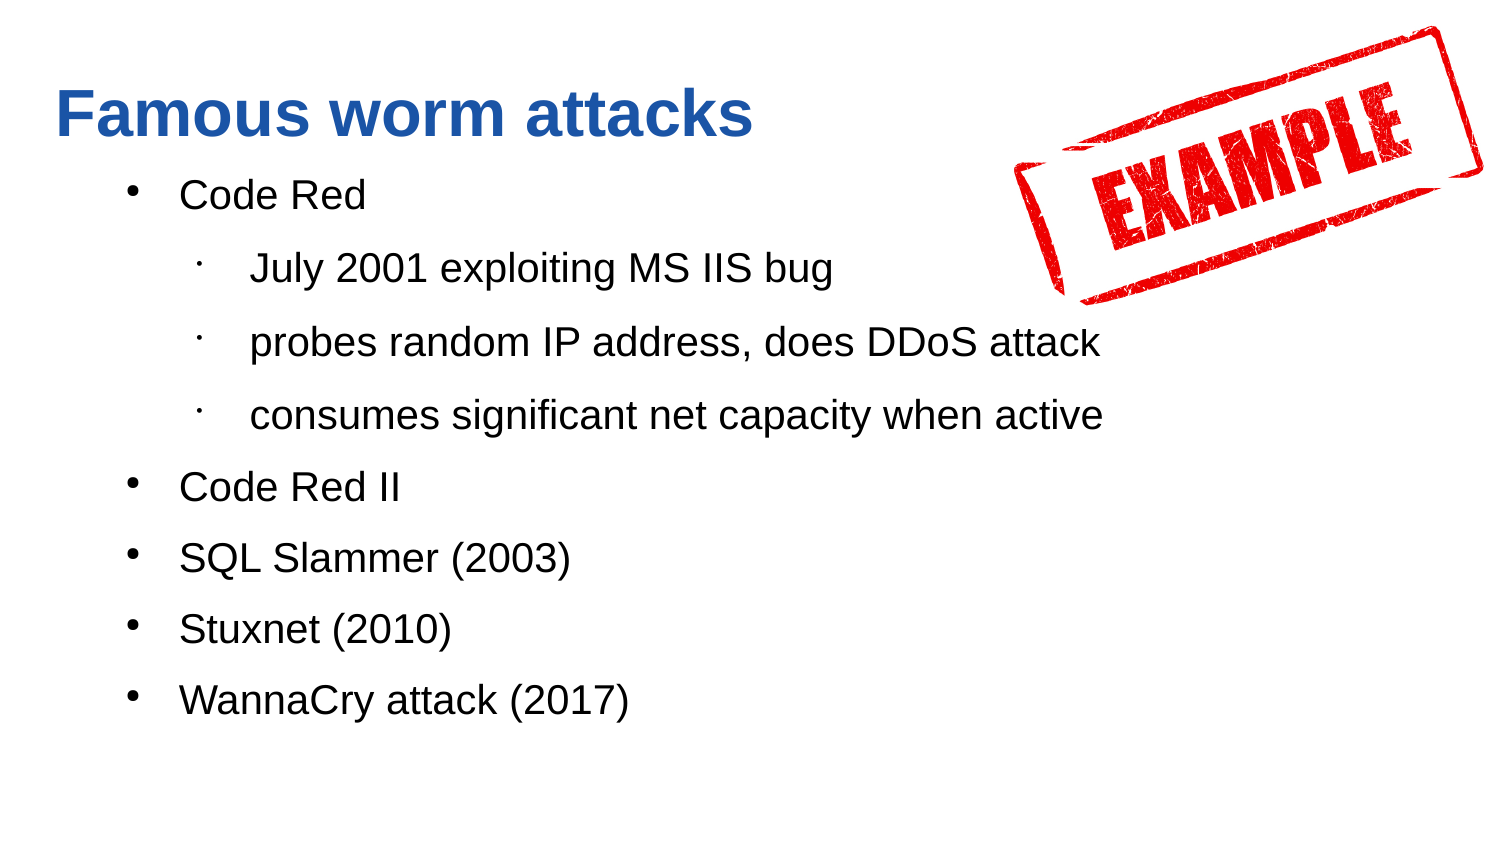

Famous worm attacks
# Code Red
July 2001 exploiting MS IIS bug
probes random IP address, does DDoS attack
consumes significant net capacity when active
Code Red II
SQL Slammer (2003)
Stuxnet (2010)
WannaCry attack (2017)